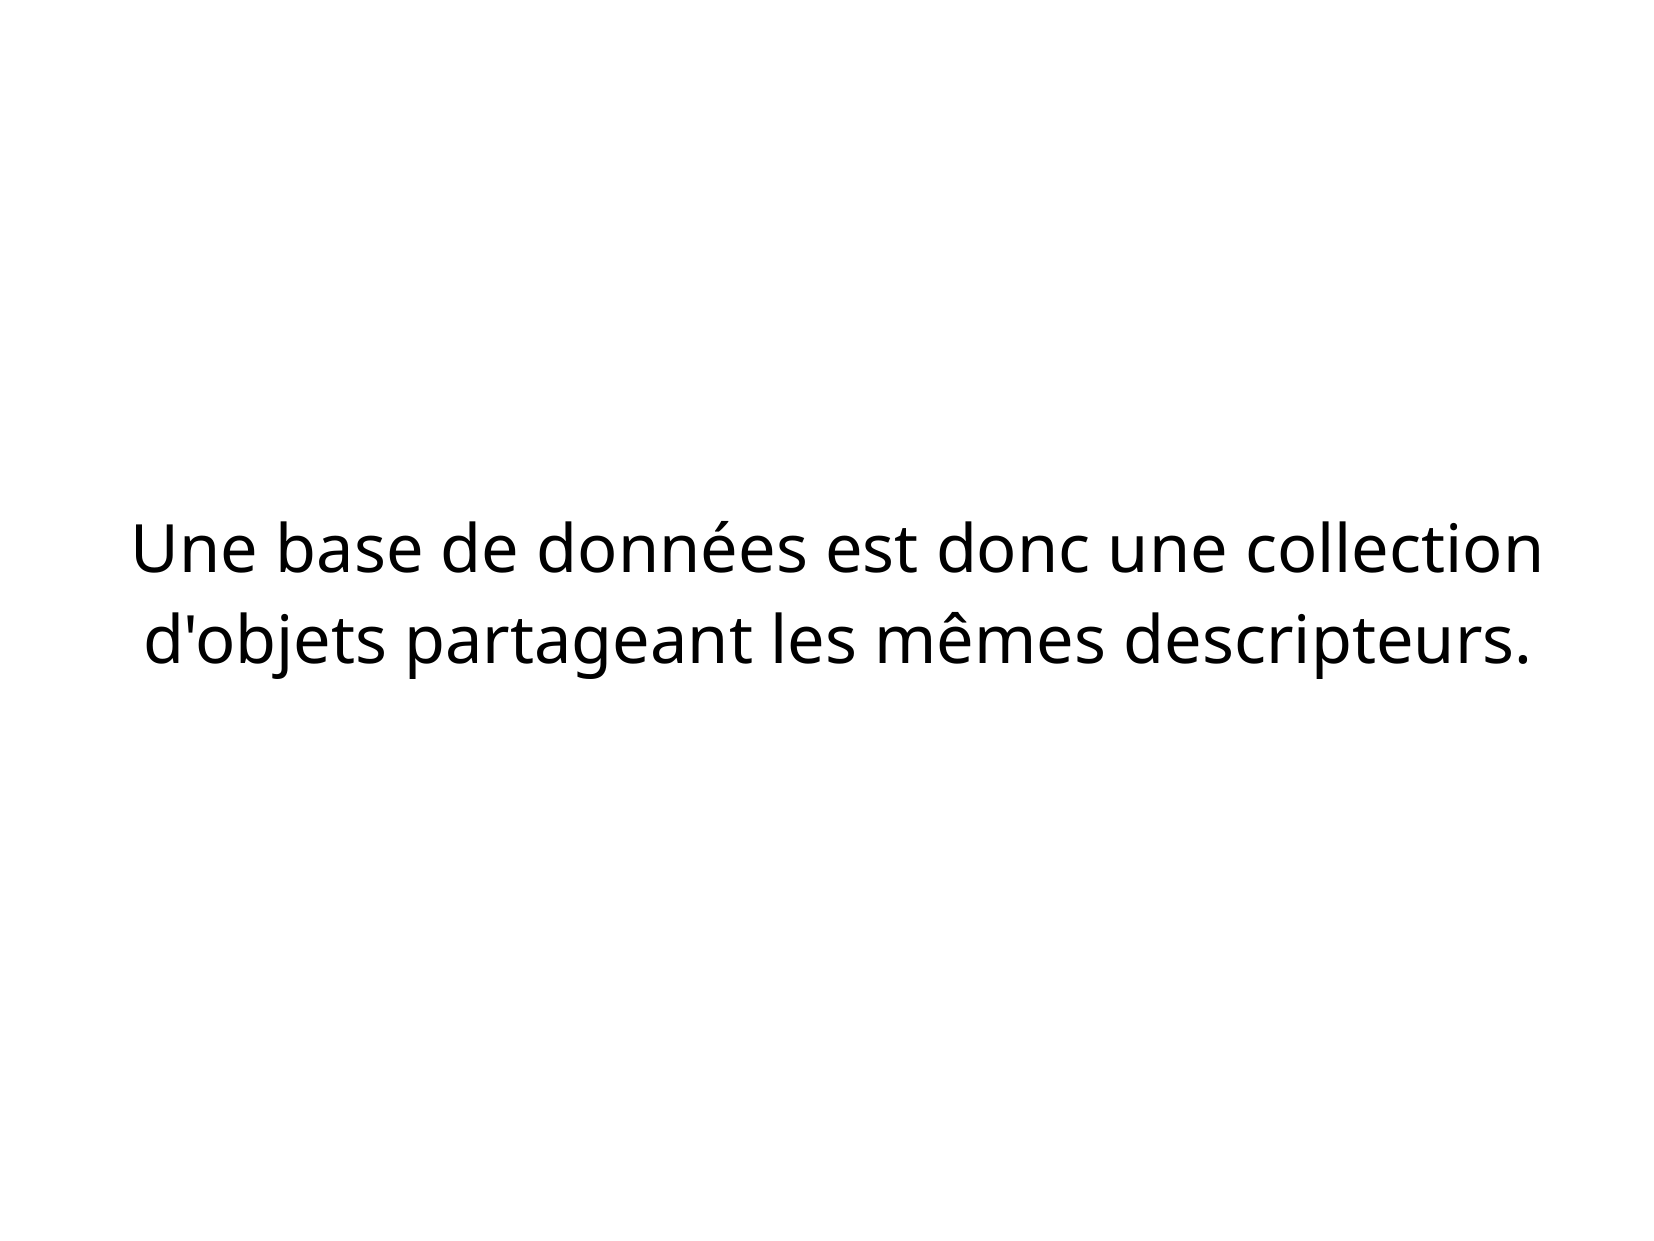

# Une base de données est donc une collection d'objets partageant les mêmes descripteurs.